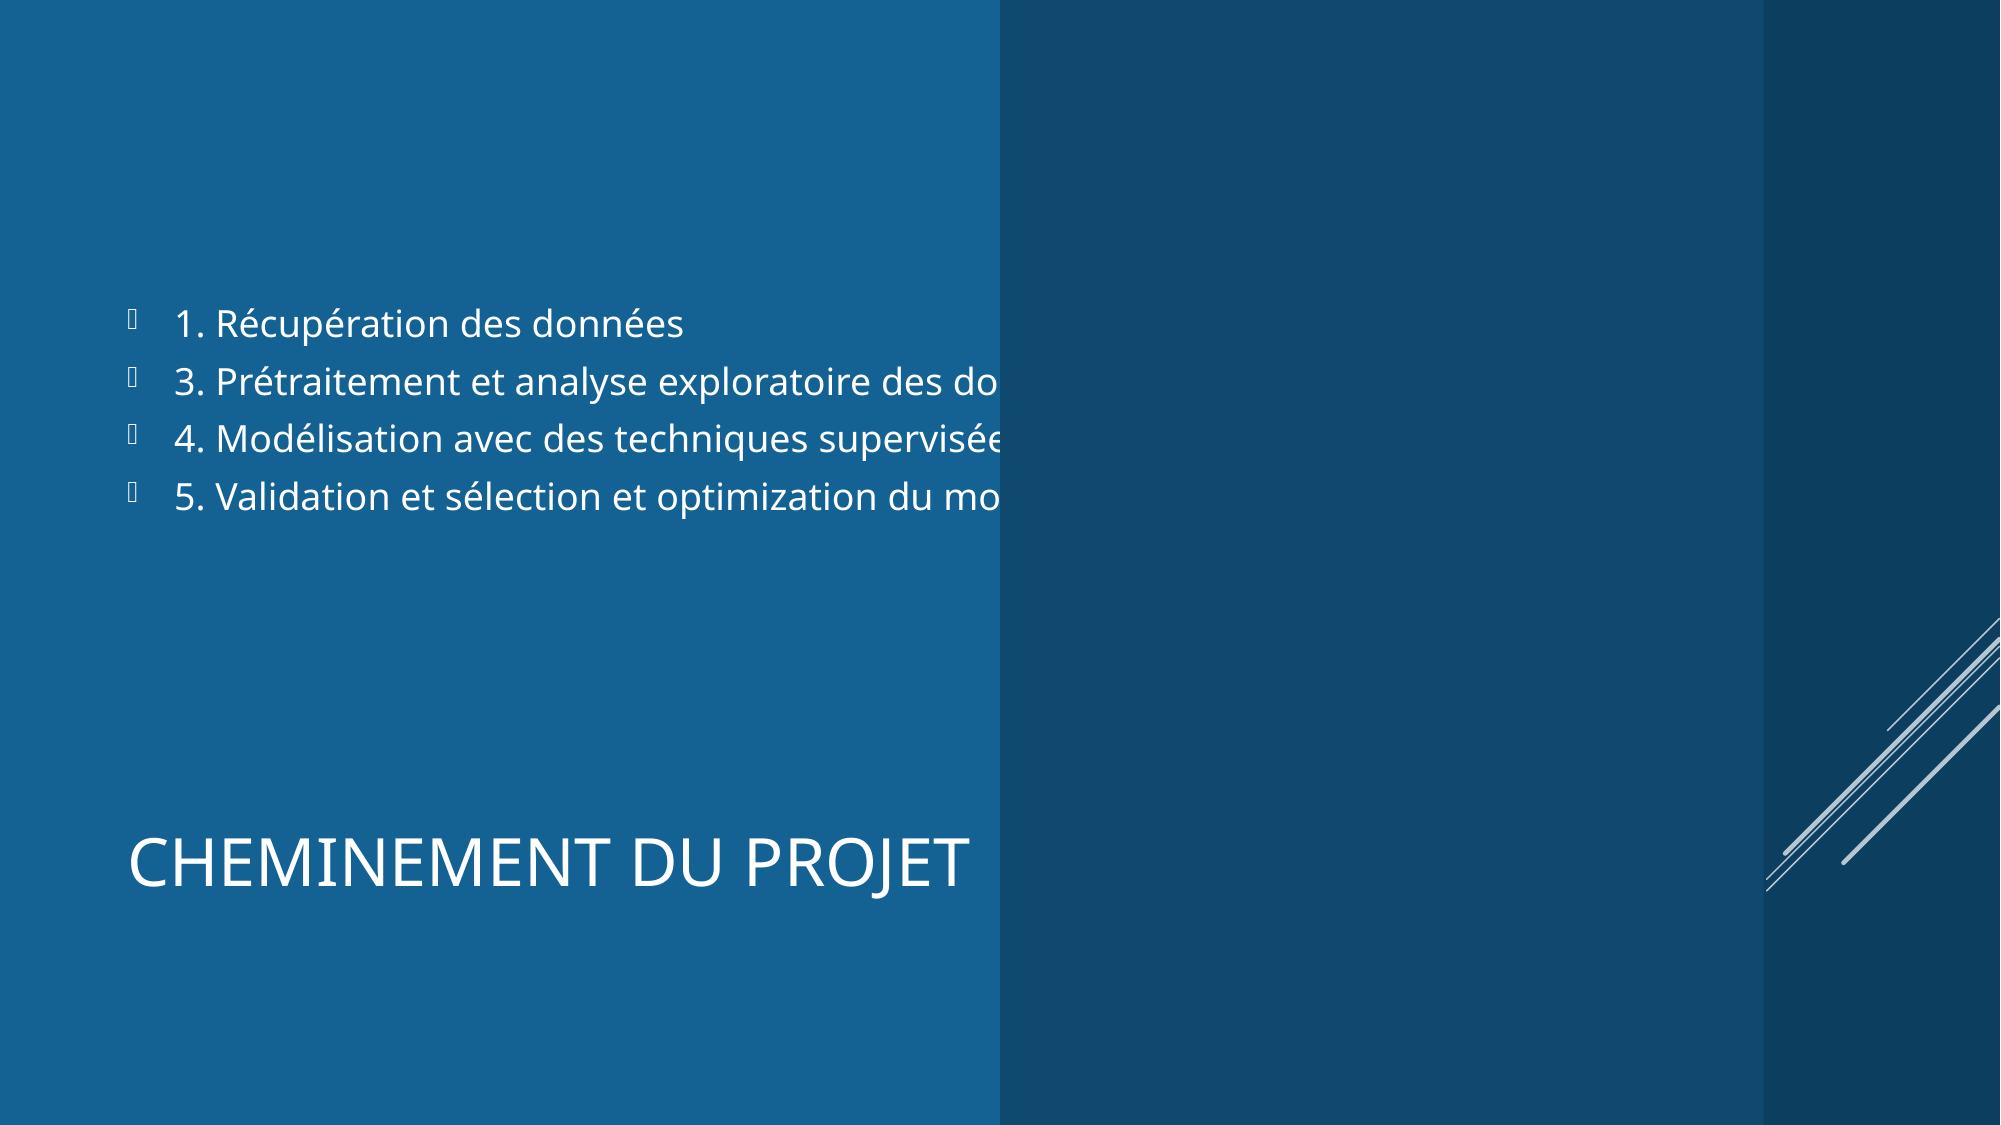

# 1. Récupération des données
3. Prétraitement et analyse exploratoire des données.
4. Modélisation avec des techniques supervisées et non supervisées.
5. Validation et sélection et optimization du modèle final.
Cheminement du Projet